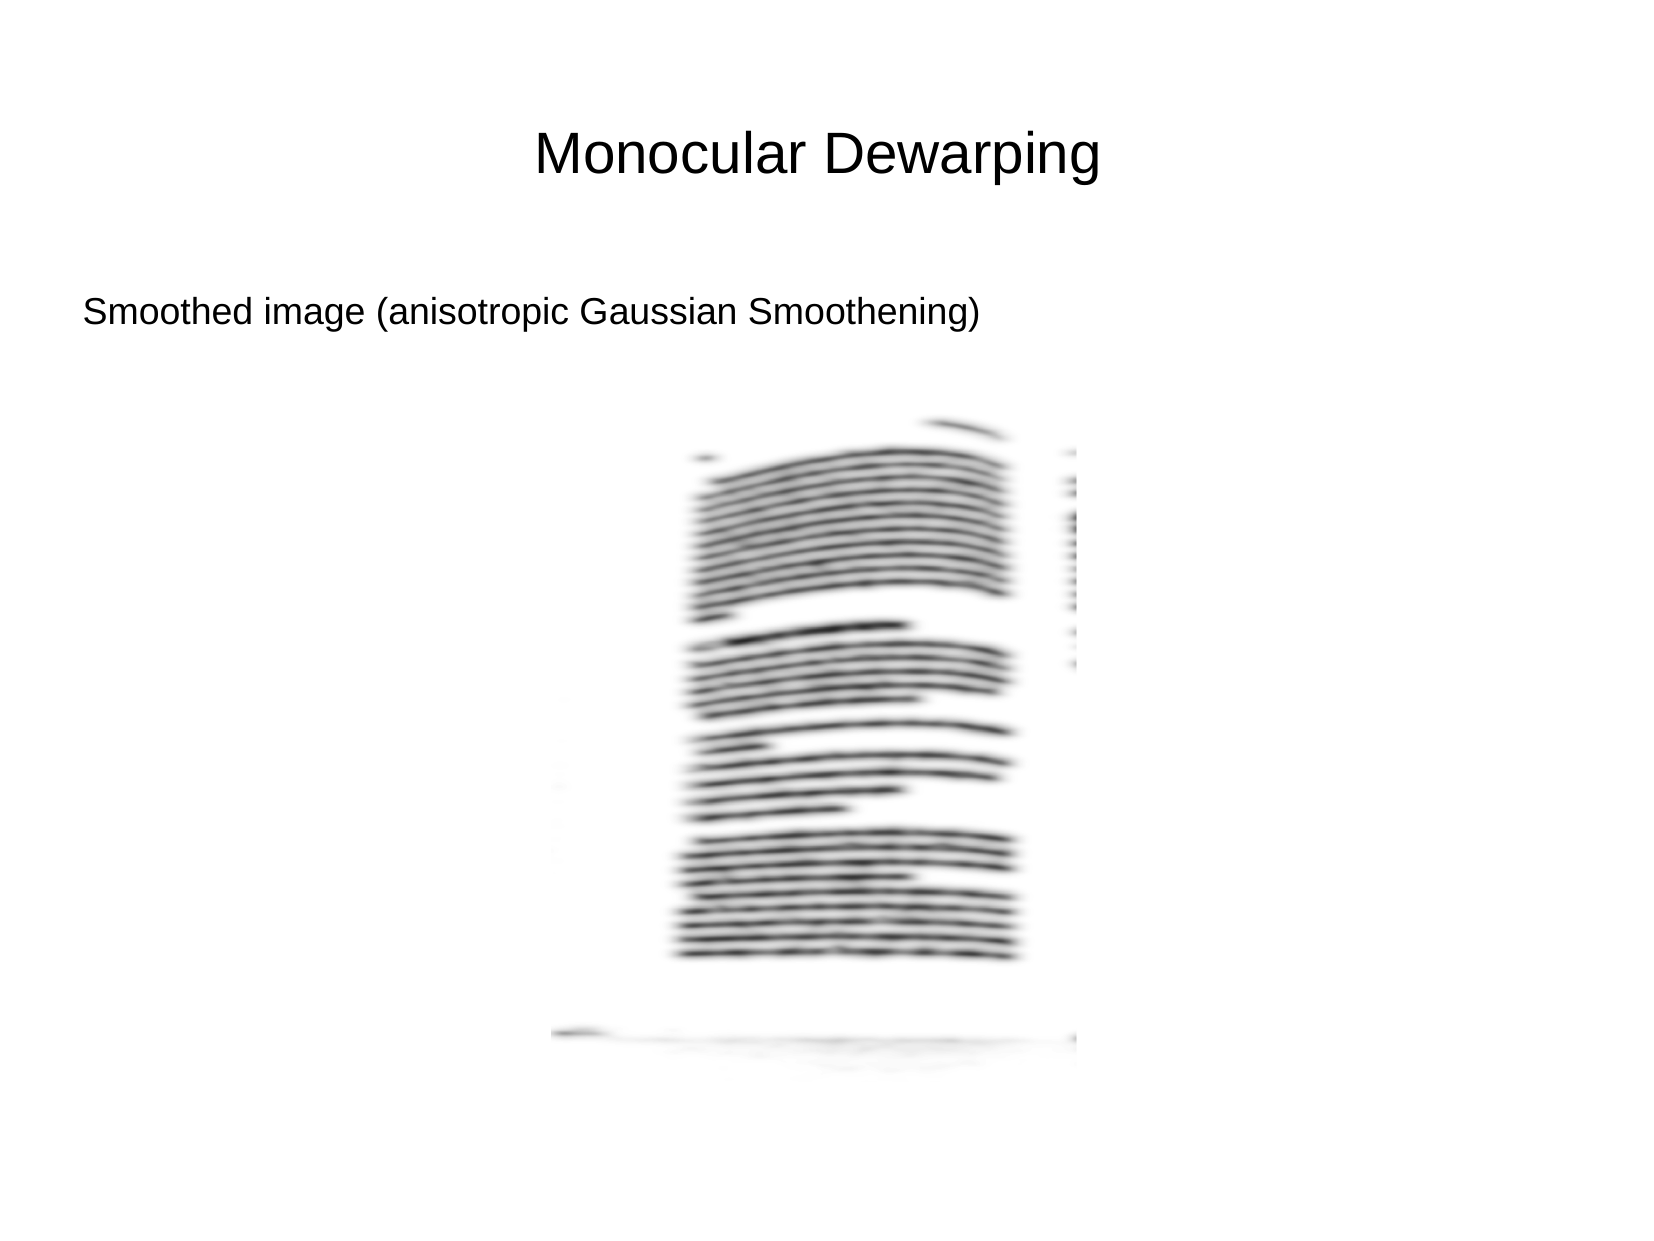

# Monocular Dewarping
Smoothed image (anisotropic Gaussian Smoothening)